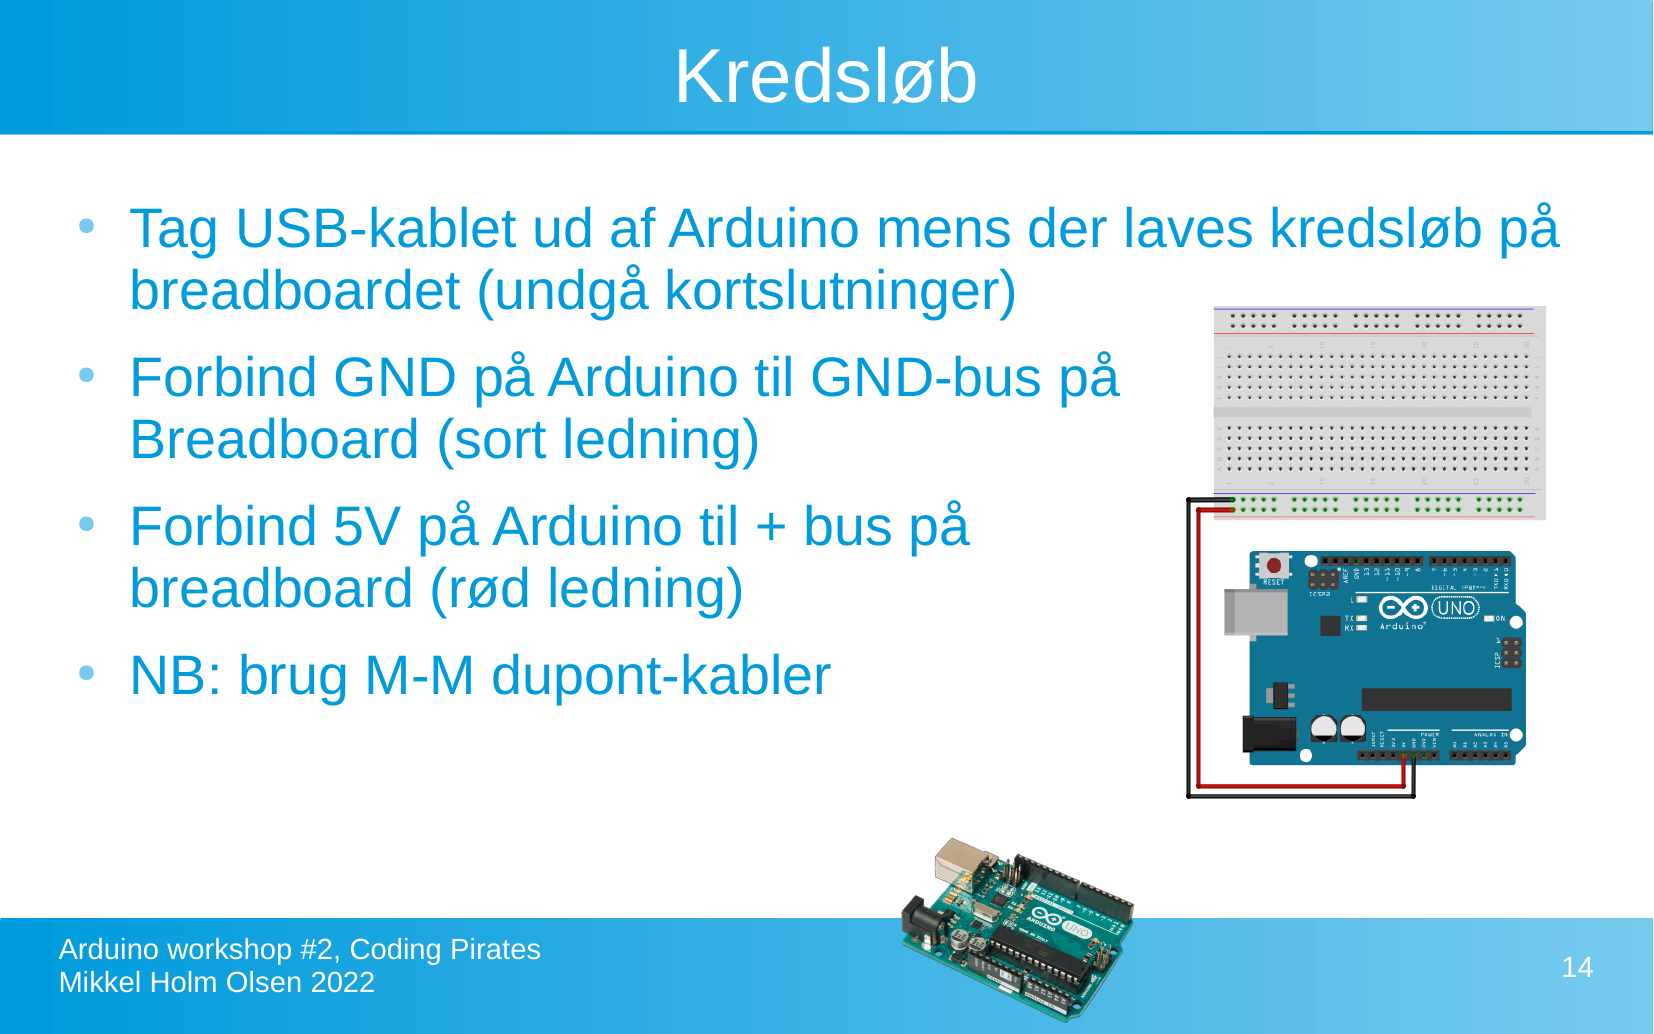

# Kredsløb
Tag USB-kablet ud af Arduino mens der laves kredsløb på breadboardet (undgå kortslutninger)
Forbind GND på Arduino til GND-bus på
Breadboard (sort ledning)
Forbind 5V på Arduino til + bus på
breadboard (rød ledning)
NB: brug M-M dupont-kabler
14